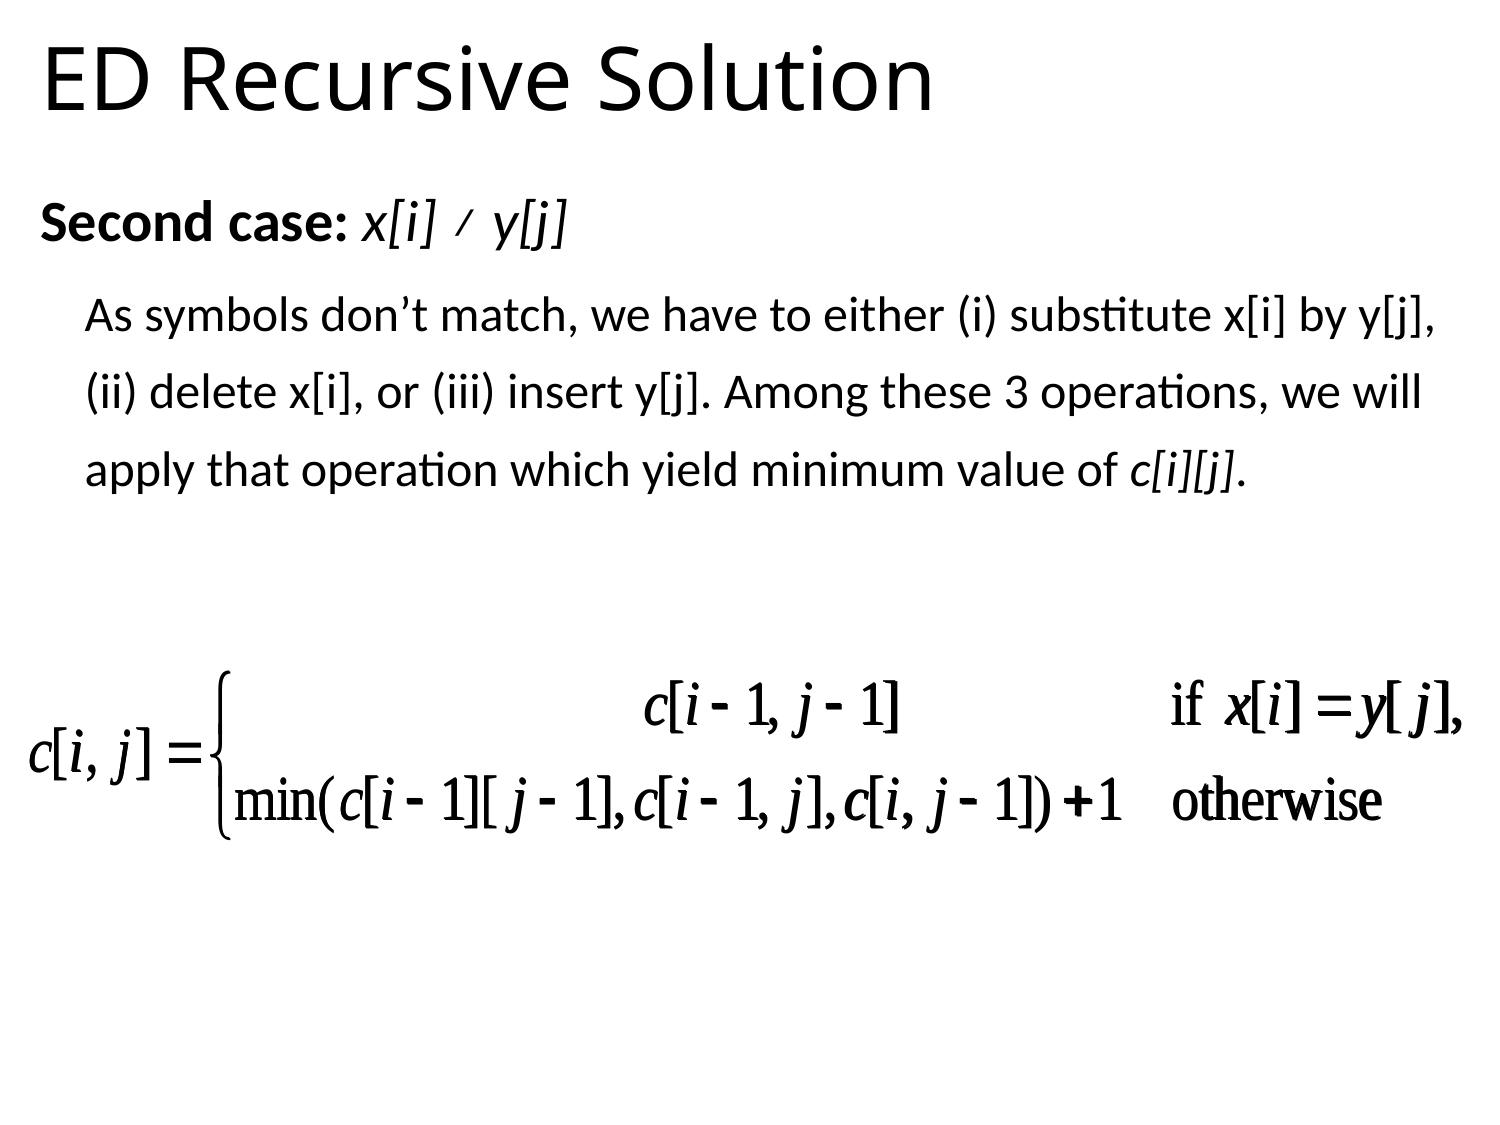

# ED Recursive Solution
Second case: x[i] ≠ y[j]
As symbols don’t match, we have to either (i) substitute x[i] by y[j], (ii) delete x[i], or (iii) insert y[j]. Among these 3 operations, we will apply that operation which yield minimum value of c[i][j].